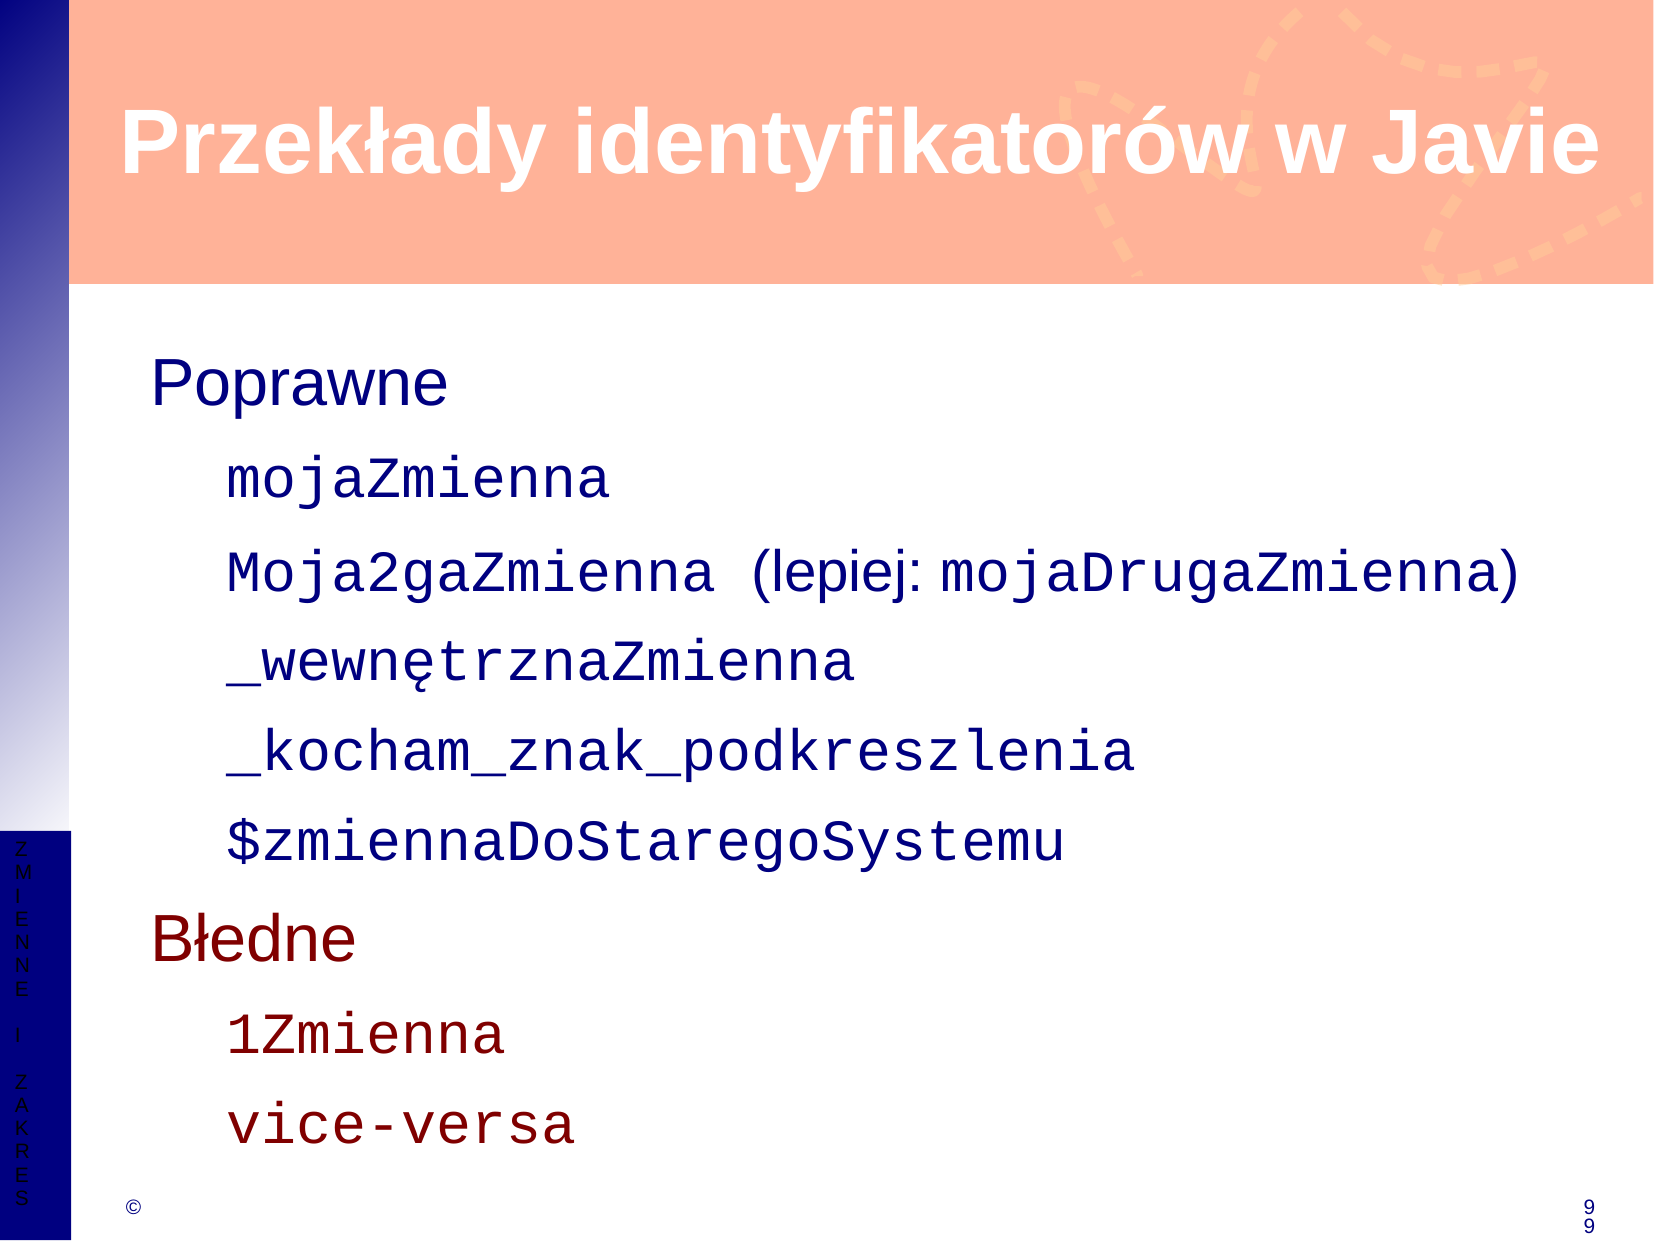

# Przekłady identyfikatorów w Javie
Poprawne
mojaZmienna
Moja2gaZmienna (lepiej: mojaDrugaZmienna)
_wewnętrznaZmienna
_kocham_znak_podkreszlenia
$zmiennaDoStaregoSystemu
Błedne
1Zmienna
vice-versa
Z
M
I
E
N
N
E
I
Z
A
K
R
E
S